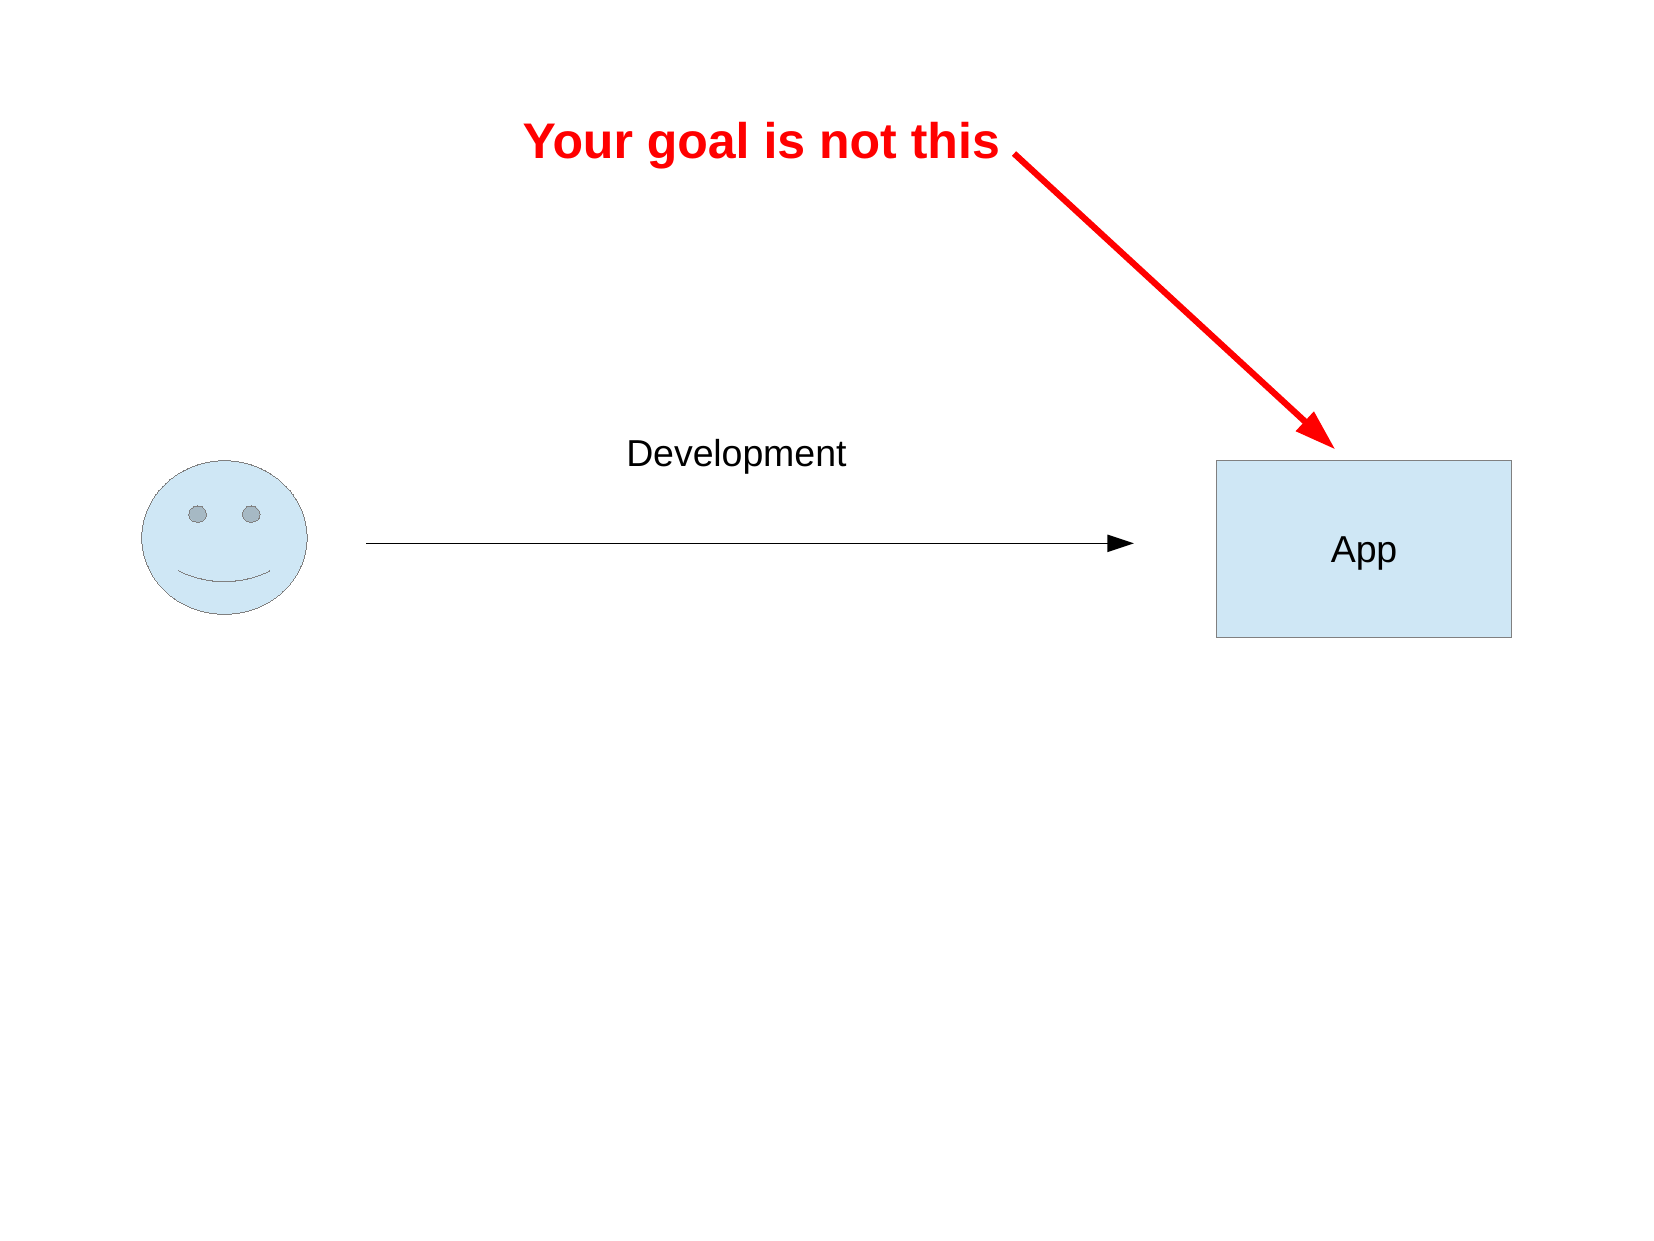

Your goal is not this
Development
App